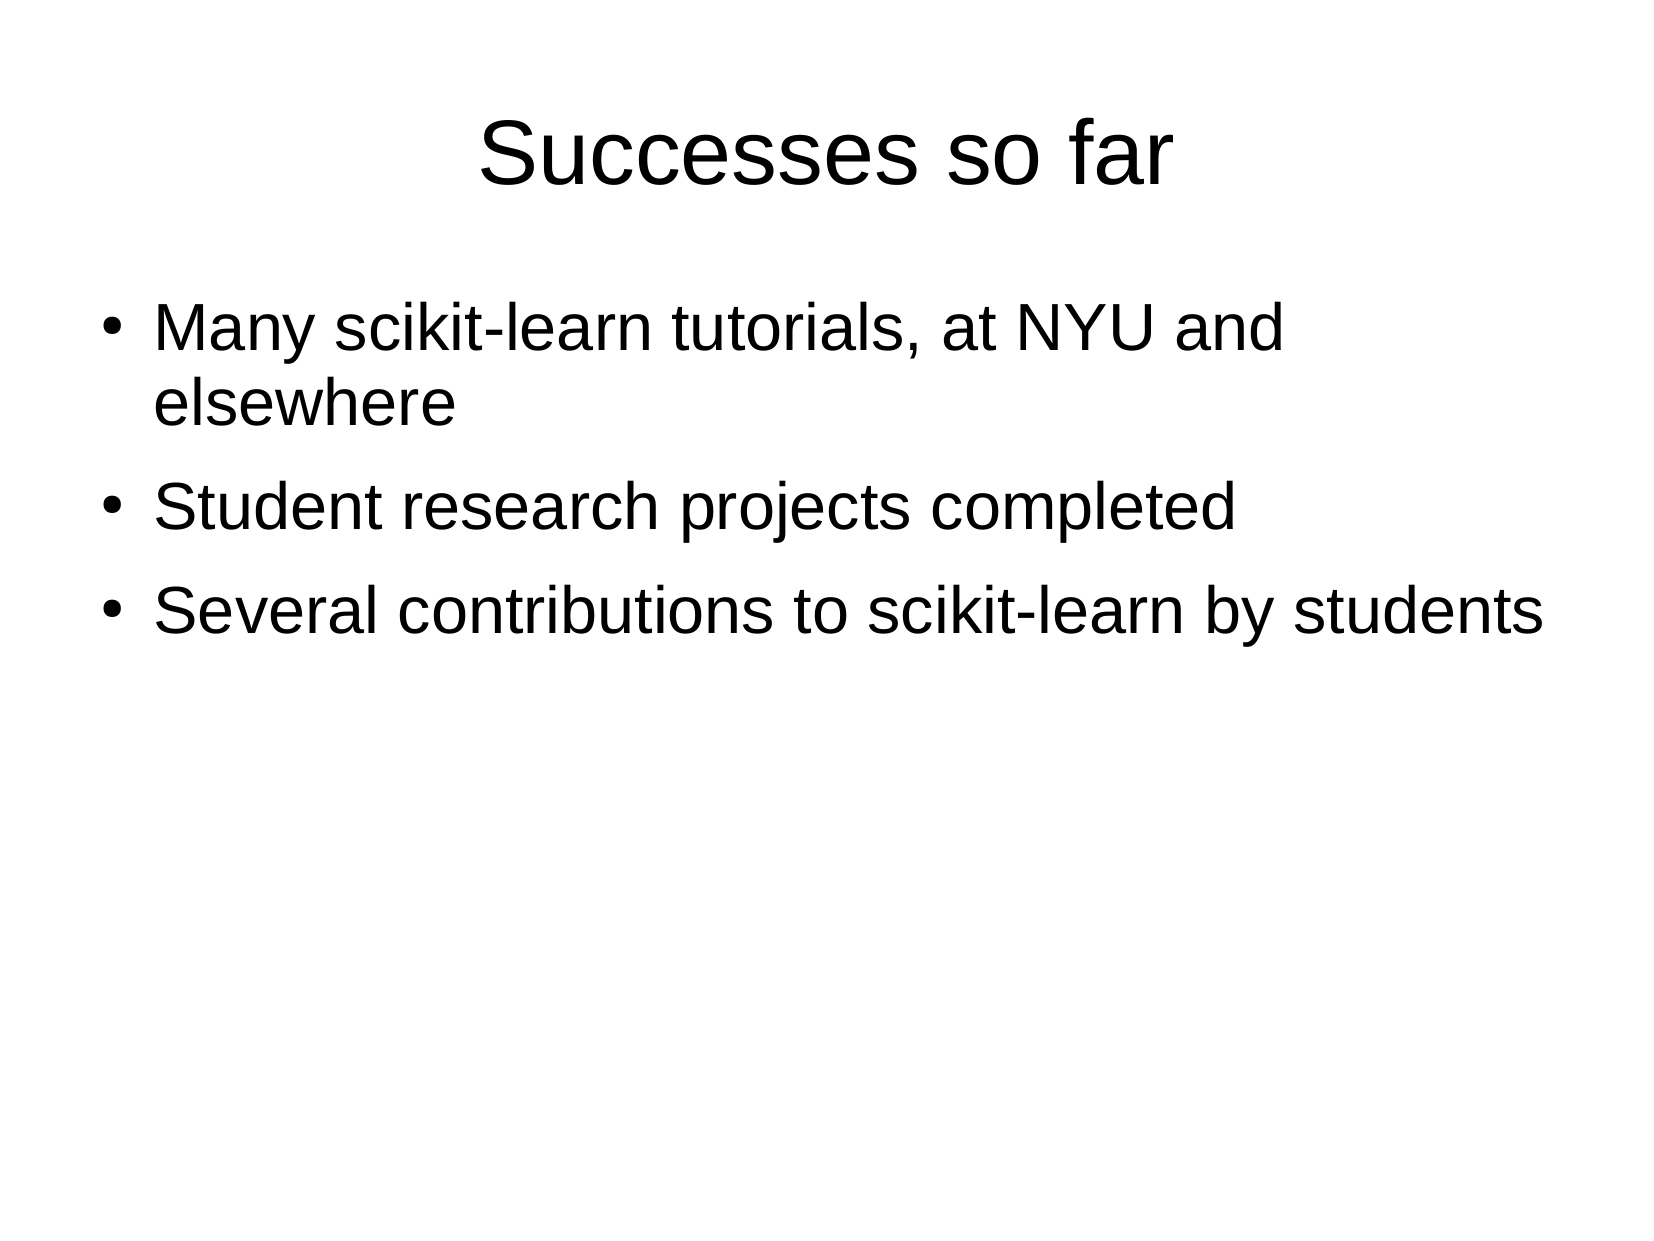

# Successes so far
Many scikit-learn tutorials, at NYU and elsewhere
Student research projects completed
Several contributions to scikit-learn by students